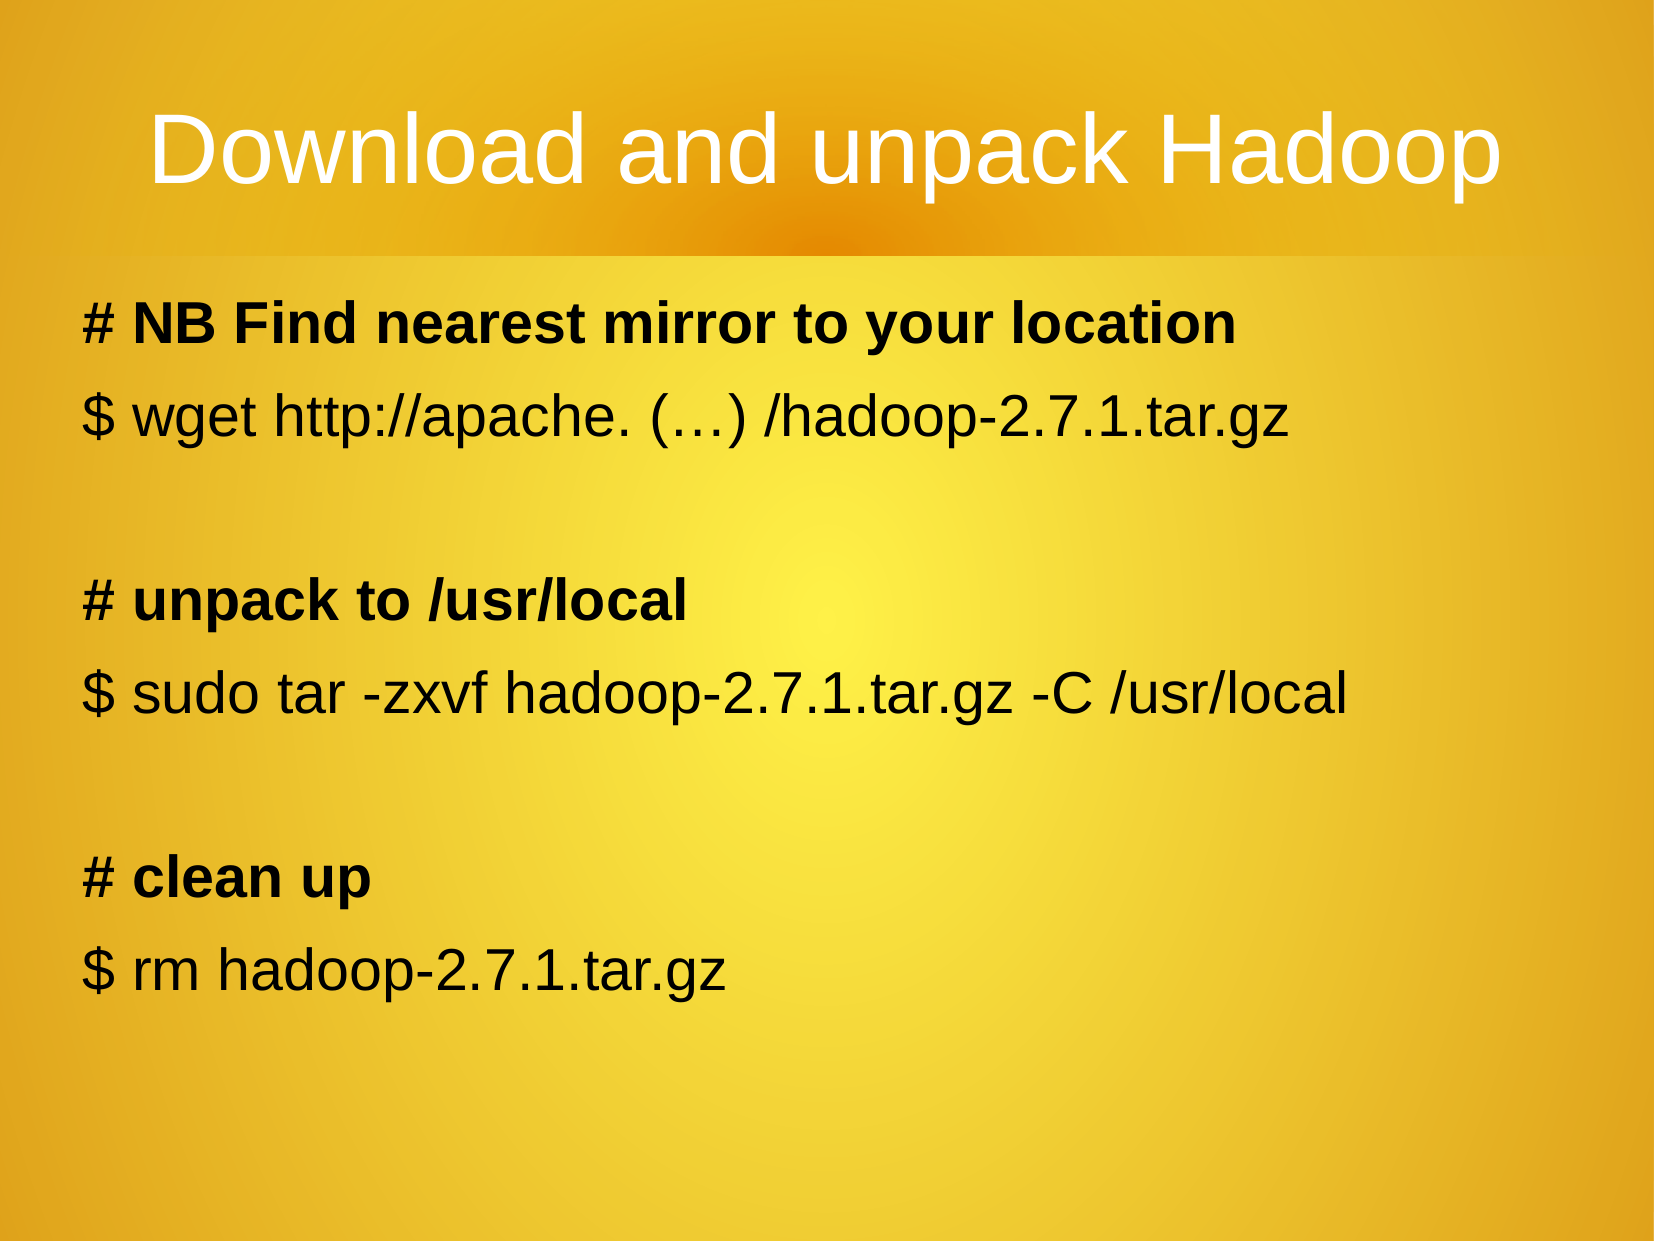

# Download and unpack Hadoop
# NB Find nearest mirror to your location
$ wget http://apache. (…) /hadoop-2.7.1.tar.gz
# unpack to /usr/local
$ sudo tar -zxvf hadoop-2.7.1.tar.gz -C /usr/local
# clean up
$ rm hadoop-2.7.1.tar.gz